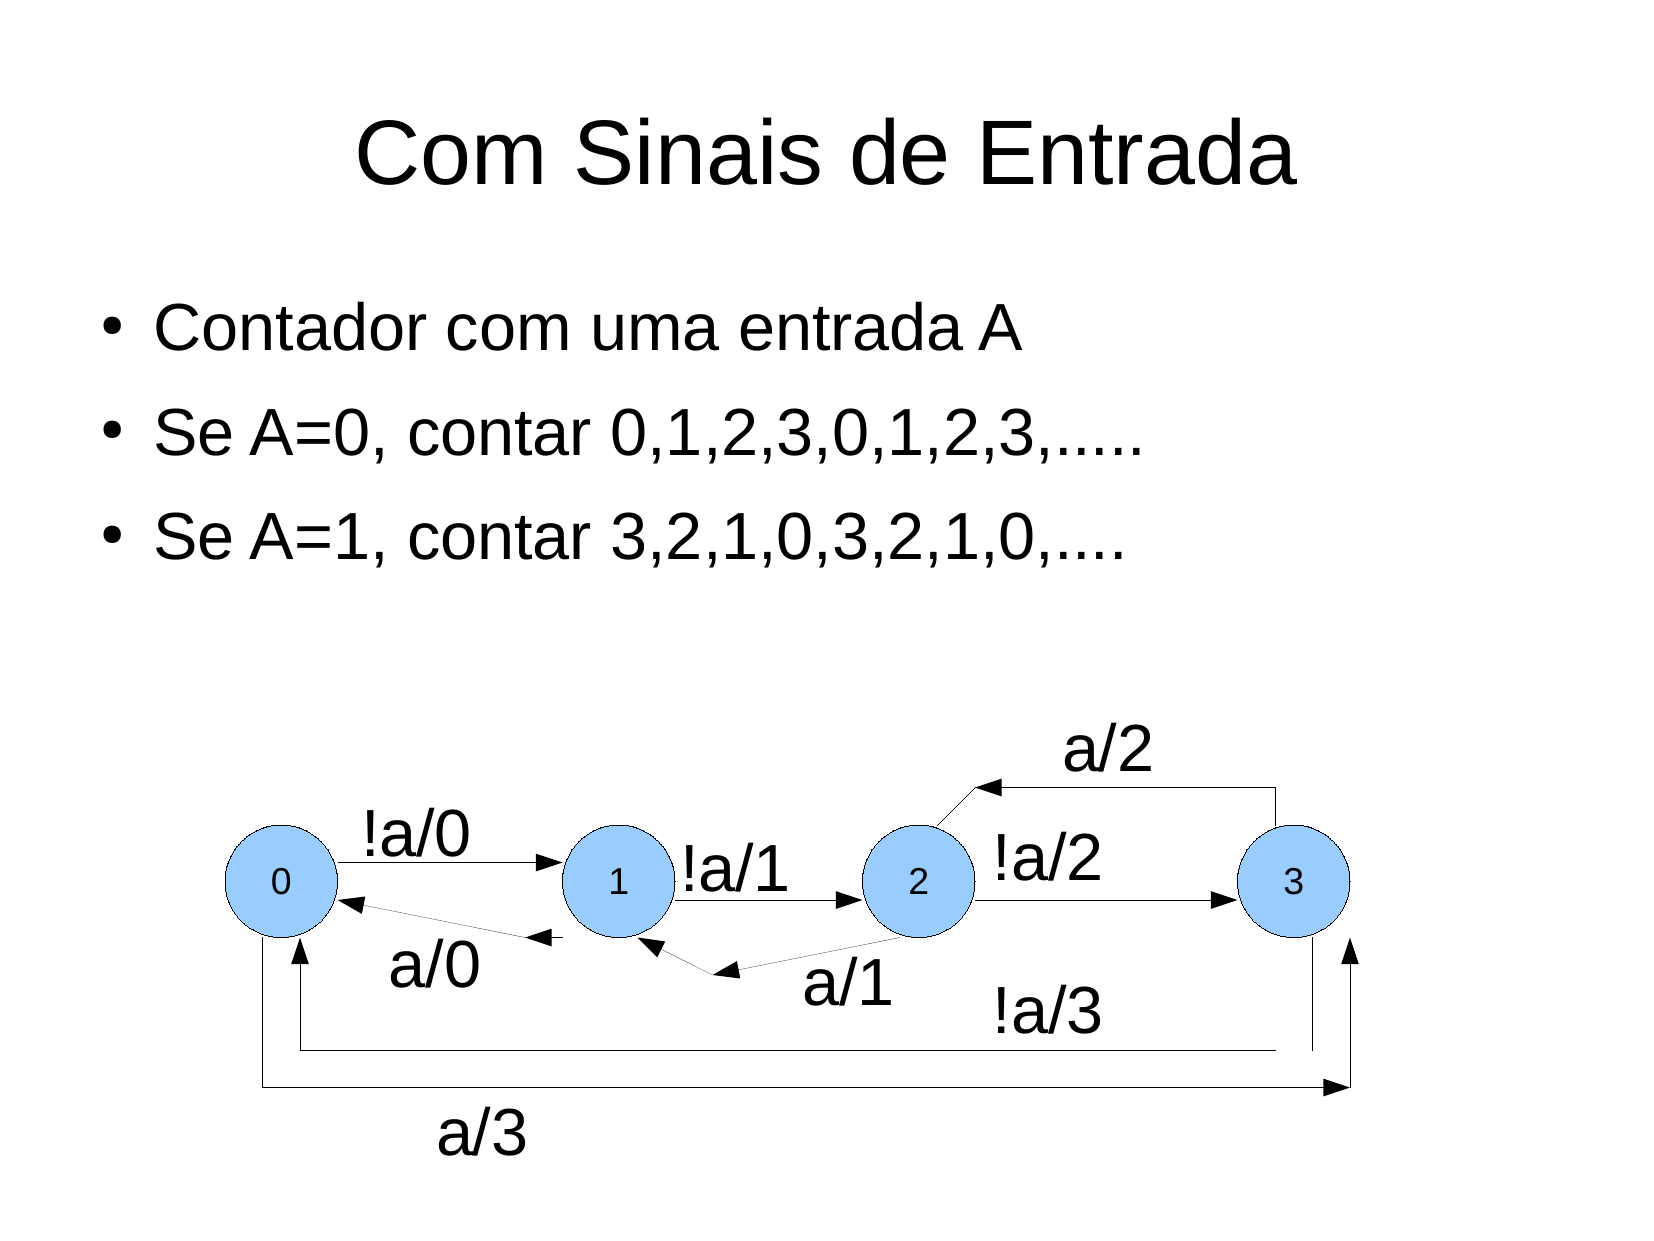

# Com Sinais de Entrada
Contador com uma entrada A
Se A=0, contar 0,1,2,3,0,1,2,3,.....
Se A=1, contar 3,2,1,0,3,2,1,0,....
a/2
!a/0
!a/2
!a/1
0
1
2
3
a/0
a/1
!a/3
a/3